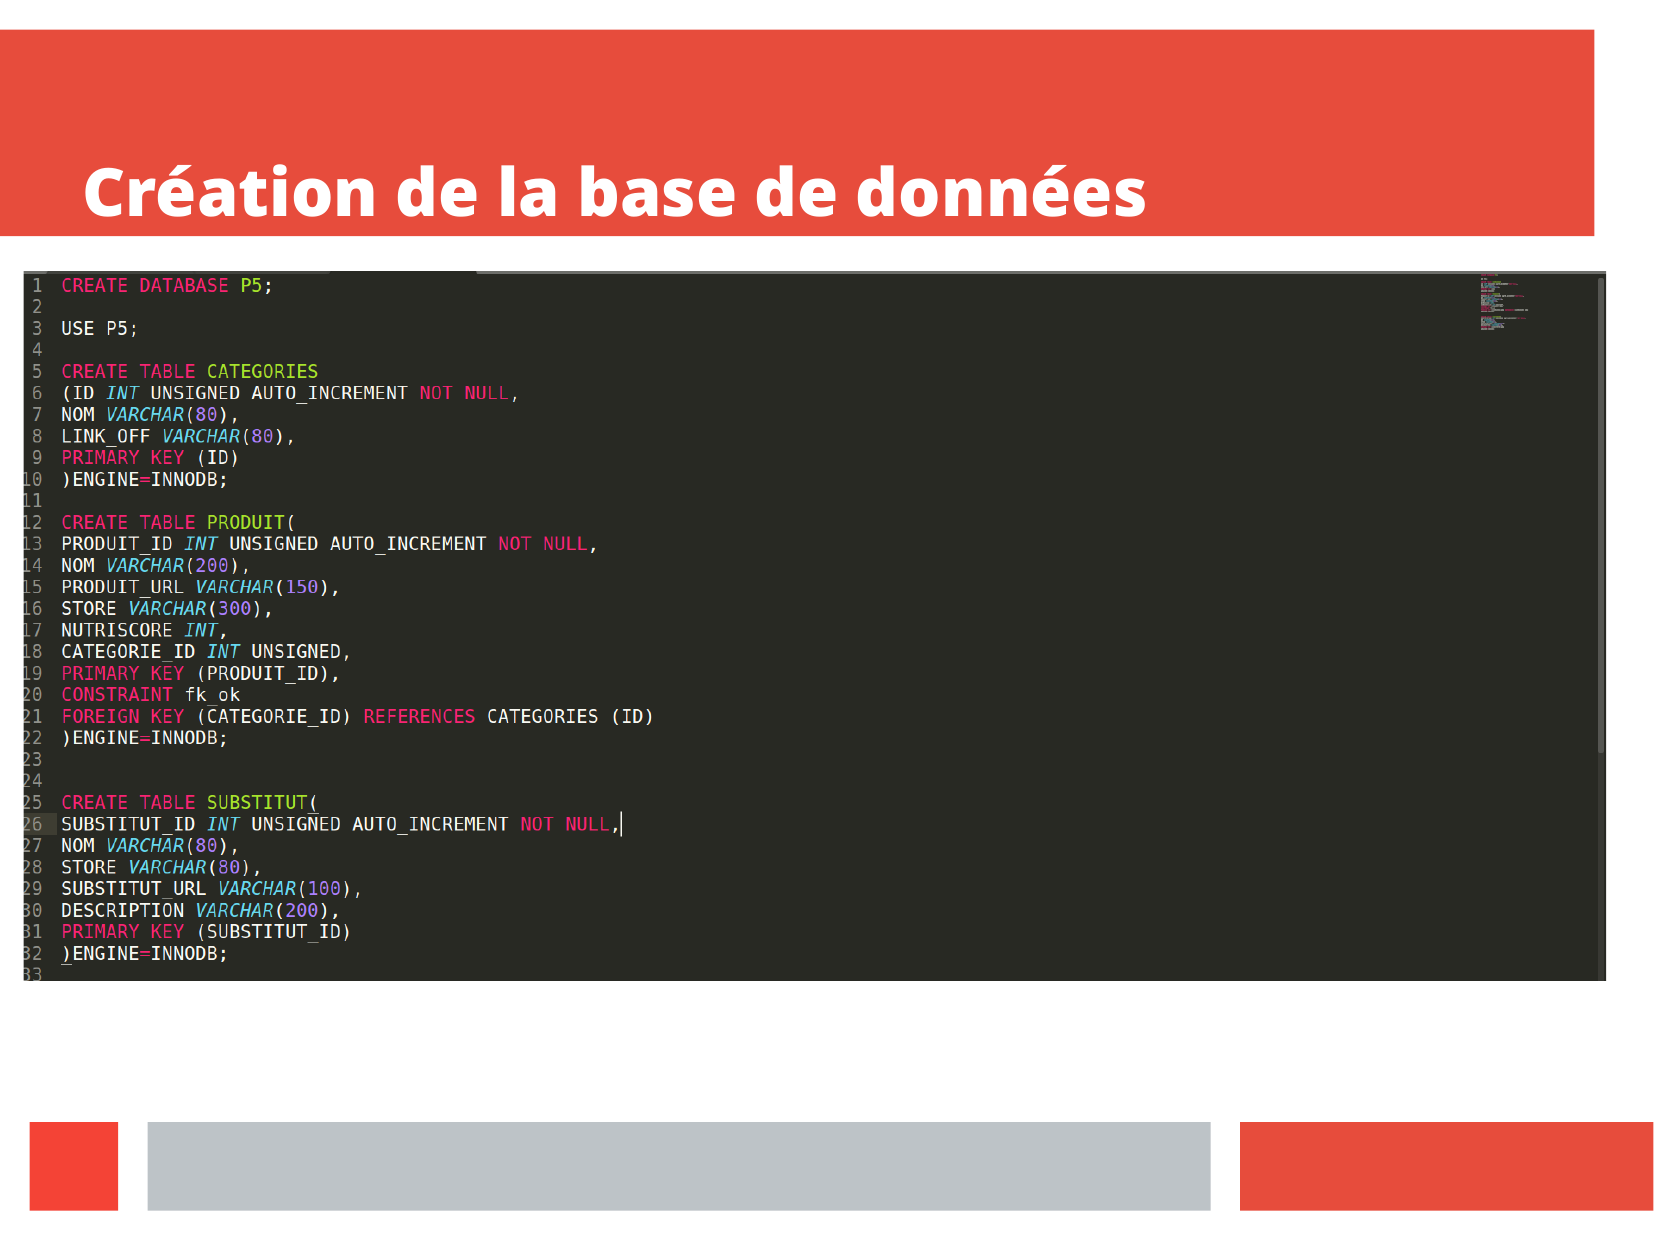

# Création de la base de données